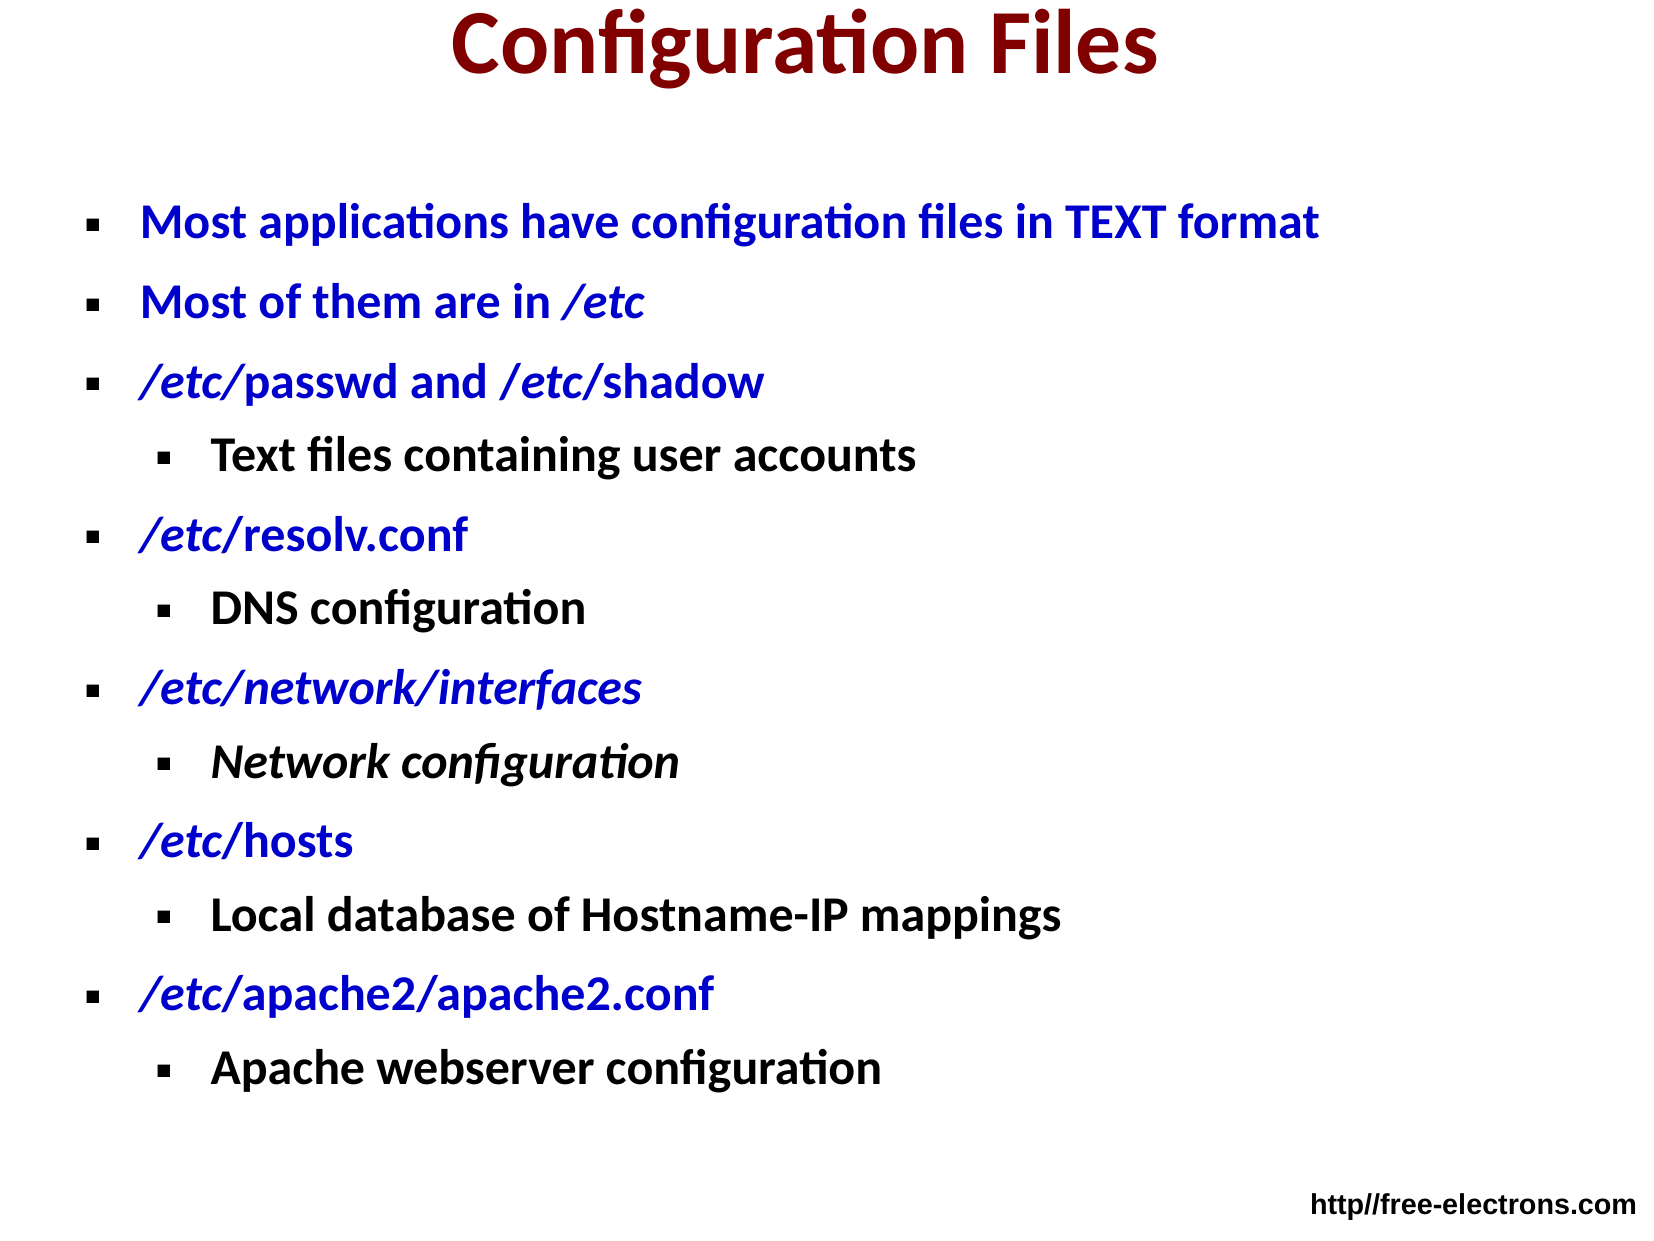

# Configuration Files
Most applications have configuration files in TEXT format
Most of them are in /etc
/etc/passwd and /etc/shadow
Text files containing user accounts
/etc/resolv.conf
DNS configuration
/etc/network/interfaces
Network configuration
/etc/hosts
Local database of Hostname-IP mappings
/etc/apache2/apache2.conf
Apache webserver configuration
 http//free-electrons.com